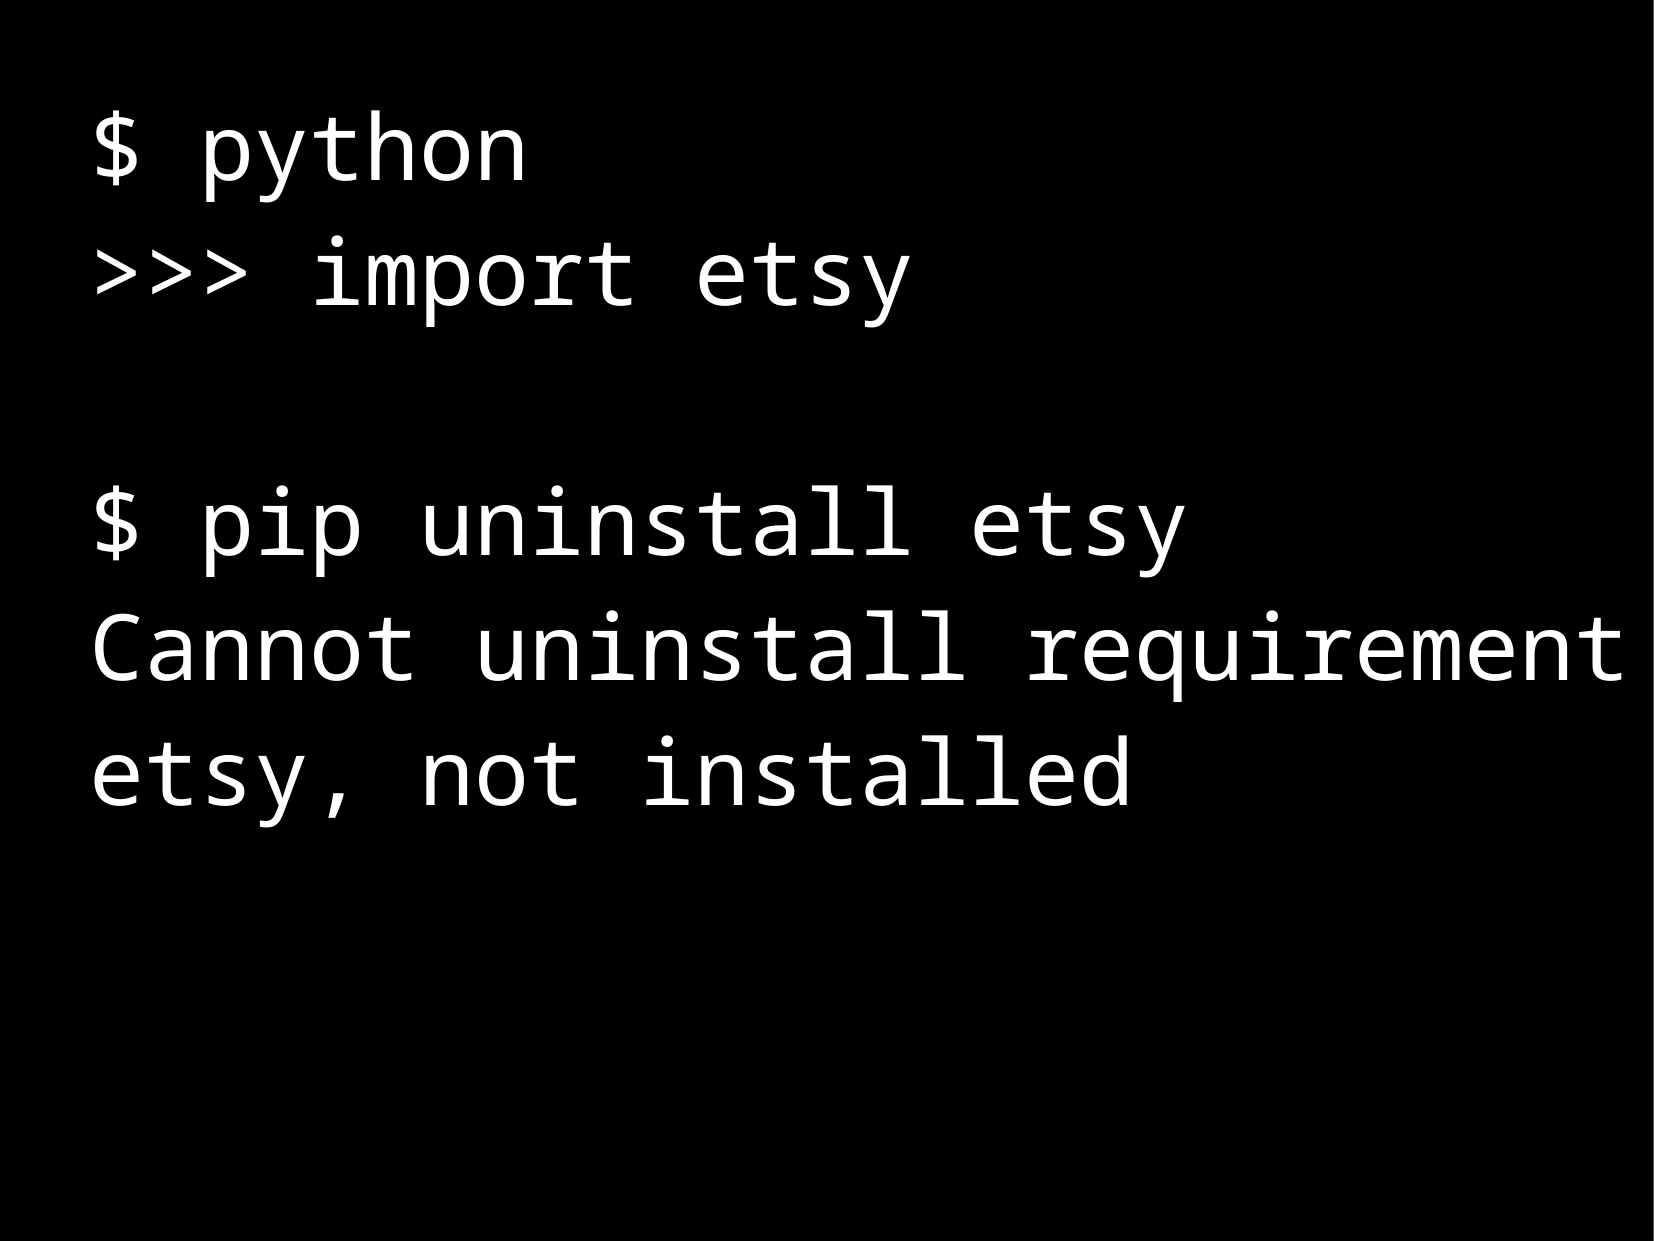

$ python
>>> import etsy
$ pip uninstall etsy
Cannot uninstall requirement etsy, not installed